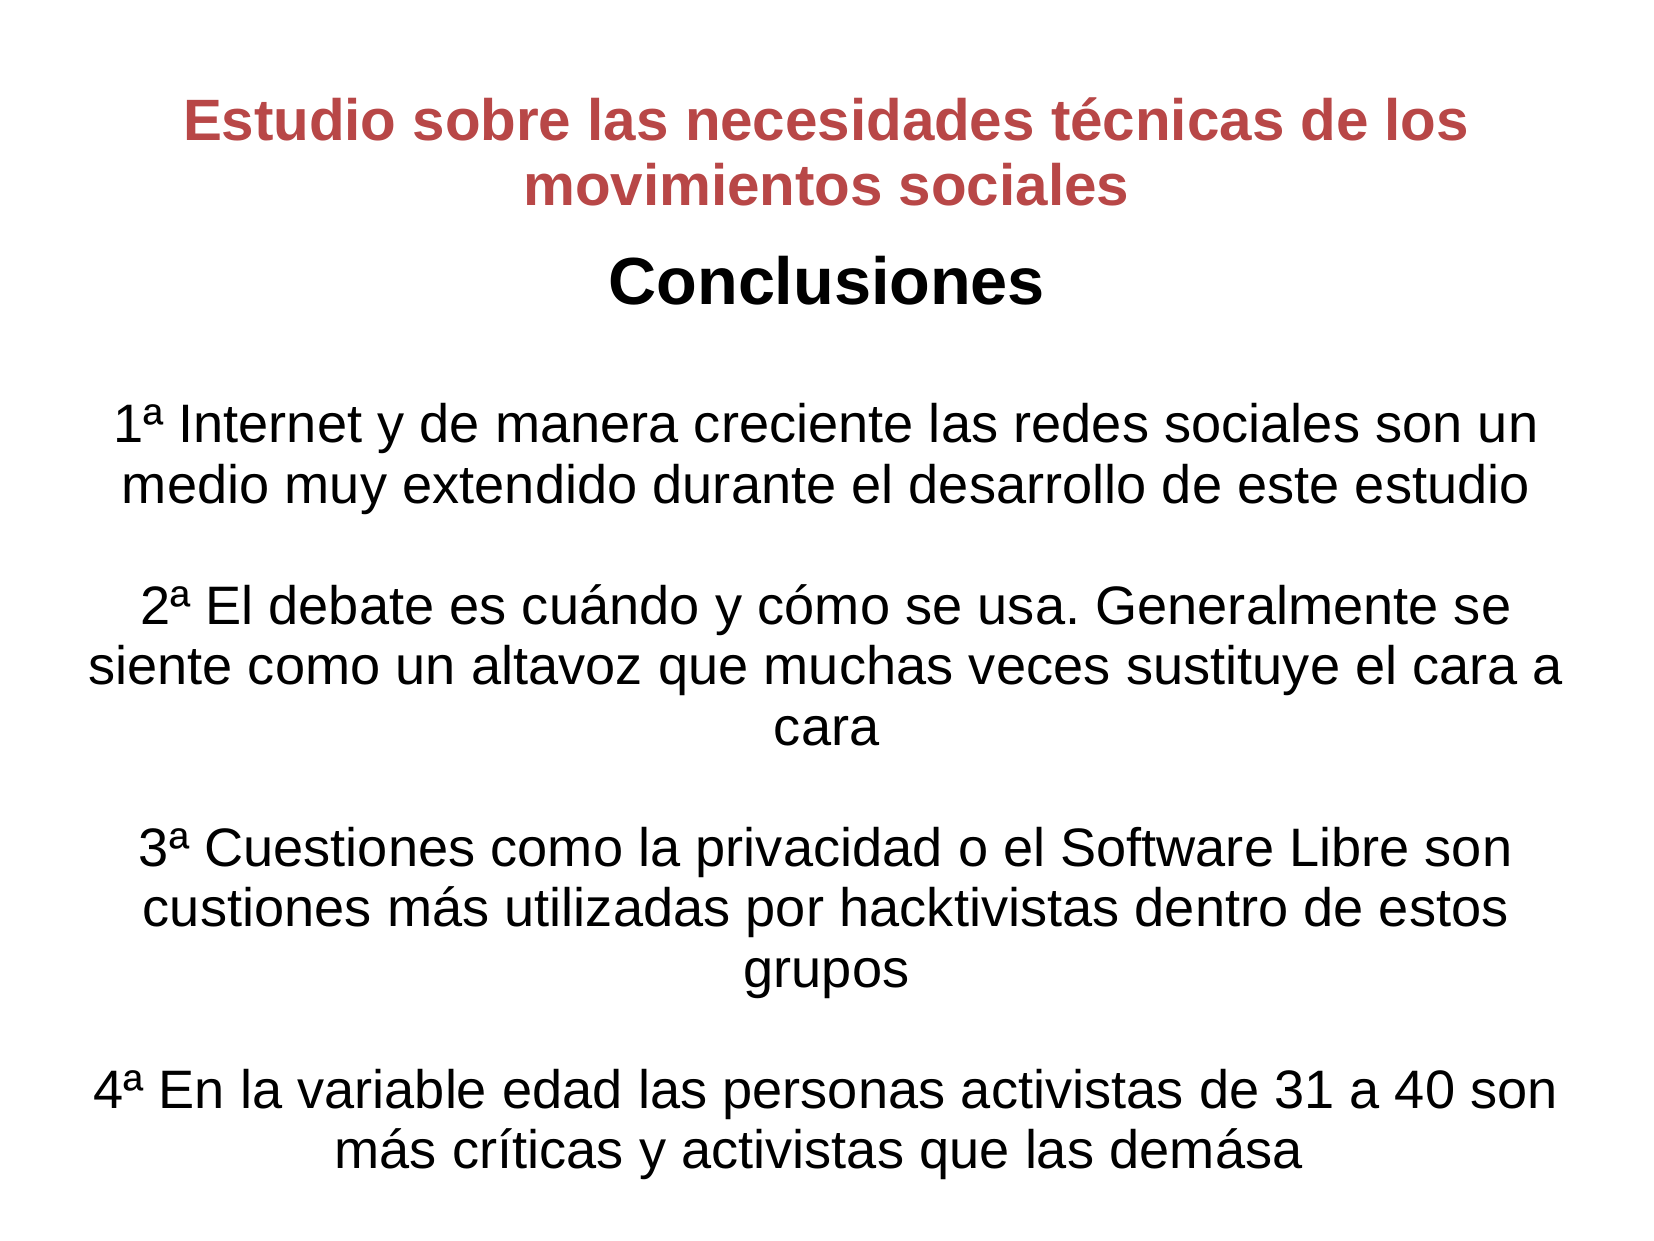

# Estudio sobre las necesidades técnicas de los movimientos sociales
Conclusiones
1ª Internet y de manera creciente las redes sociales son un medio muy extendido durante el desarrollo de este estudio
2ª El debate es cuándo y cómo se usa. Generalmente se siente como un altavoz que muchas veces sustituye el cara a cara
3ª Cuestiones como la privacidad o el Software Libre son custiones más utilizadas por hacktivistas dentro de estos grupos
4ª En la variable edad las personas activistas de 31 a 40 son más críticas y activistas que las demása